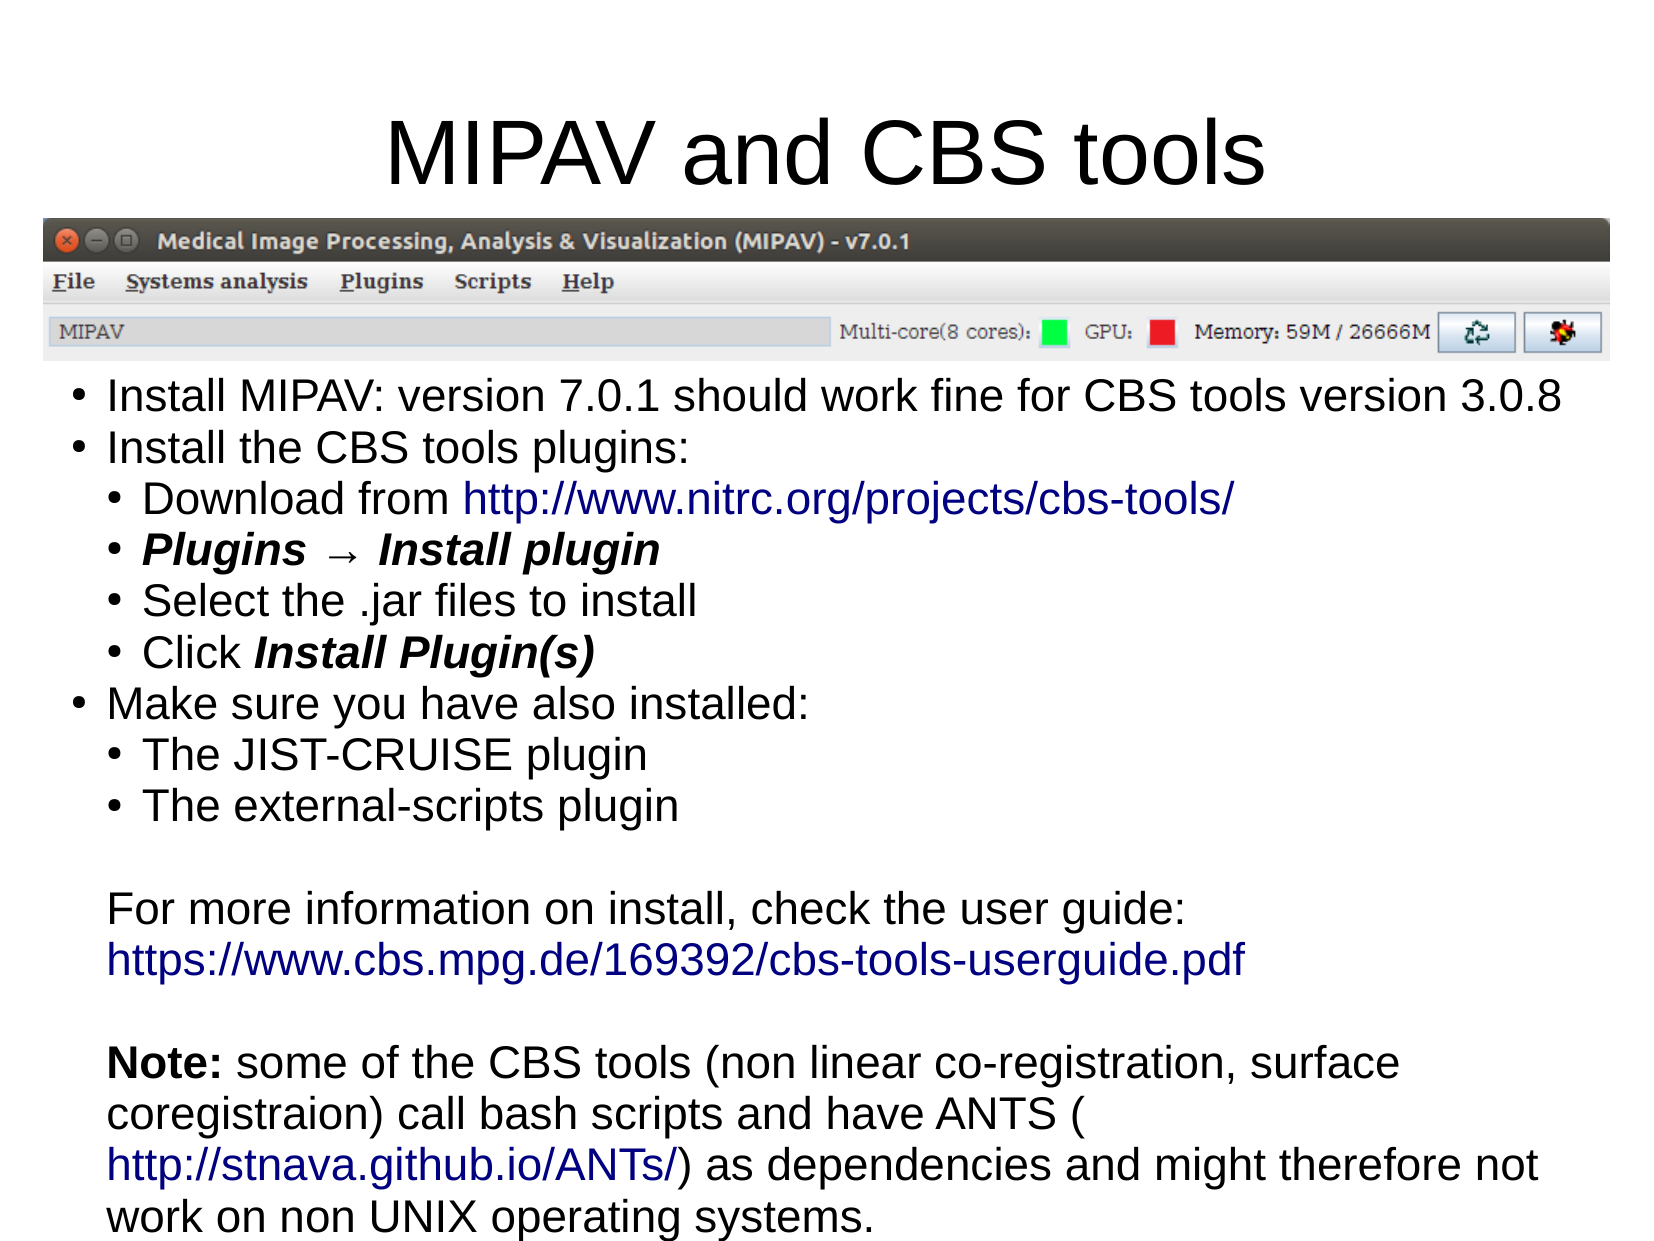

# MIPAV and CBS tools
Install MIPAV: version 7.0.1 should work fine for CBS tools version 3.0.8
Install the CBS tools plugins:
Download from http://www.nitrc.org/projects/cbs-tools/
Plugins → Install plugin
Select the .jar files to install
Click Install Plugin(s)
Make sure you have also installed:
The JIST-CRUISE plugin
The external-scripts plugin
For more information on install, check the user guide:
https://www.cbs.mpg.de/169392/cbs-tools-userguide.pdf
Note: some of the CBS tools (non linear co-registration, surface coregistraion) call bash scripts and have ANTS (http://stnava.github.io/ANTs/) as dependencies and might therefore not work on non UNIX operating systems.